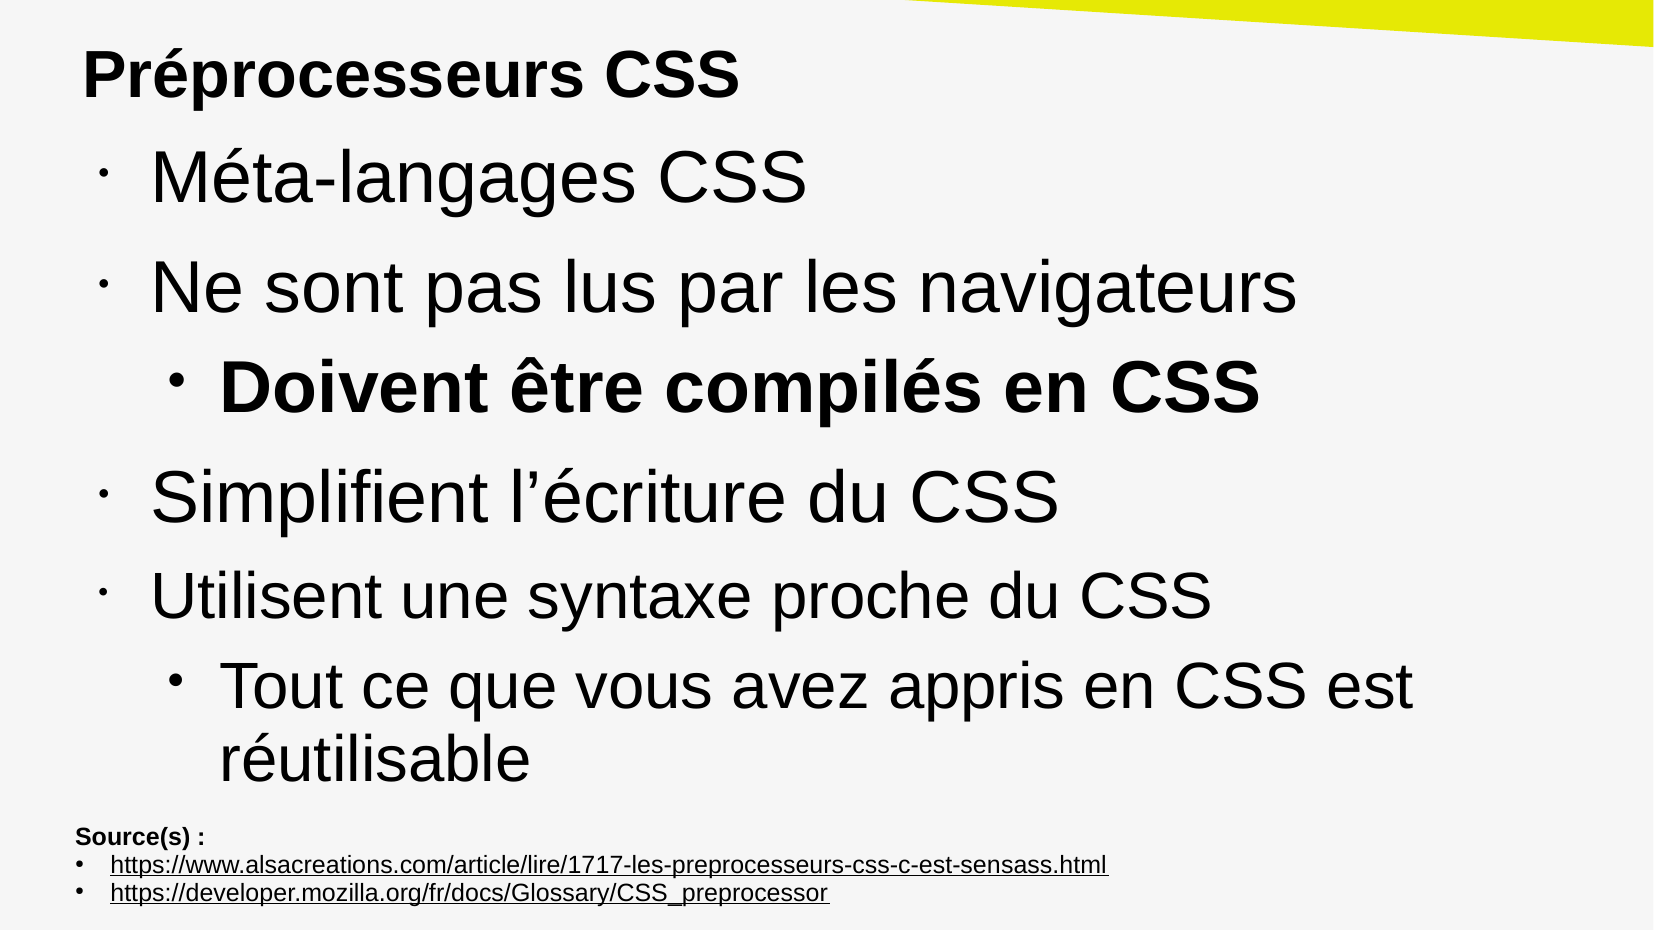

# Préprocesseurs CSS
Méta-langages CSS
Ne sont pas lus par les navigateurs
Doivent être compilés en CSS
Simplifient l’écriture du CSS
Utilisent une syntaxe proche du CSS
Tout ce que vous avez appris en CSS est réutilisable
Source(s) :
https://www.alsacreations.com/article/lire/1717-les-preprocesseurs-css-c-est-sensass.html
https://developer.mozilla.org/fr/docs/Glossary/CSS_preprocessor